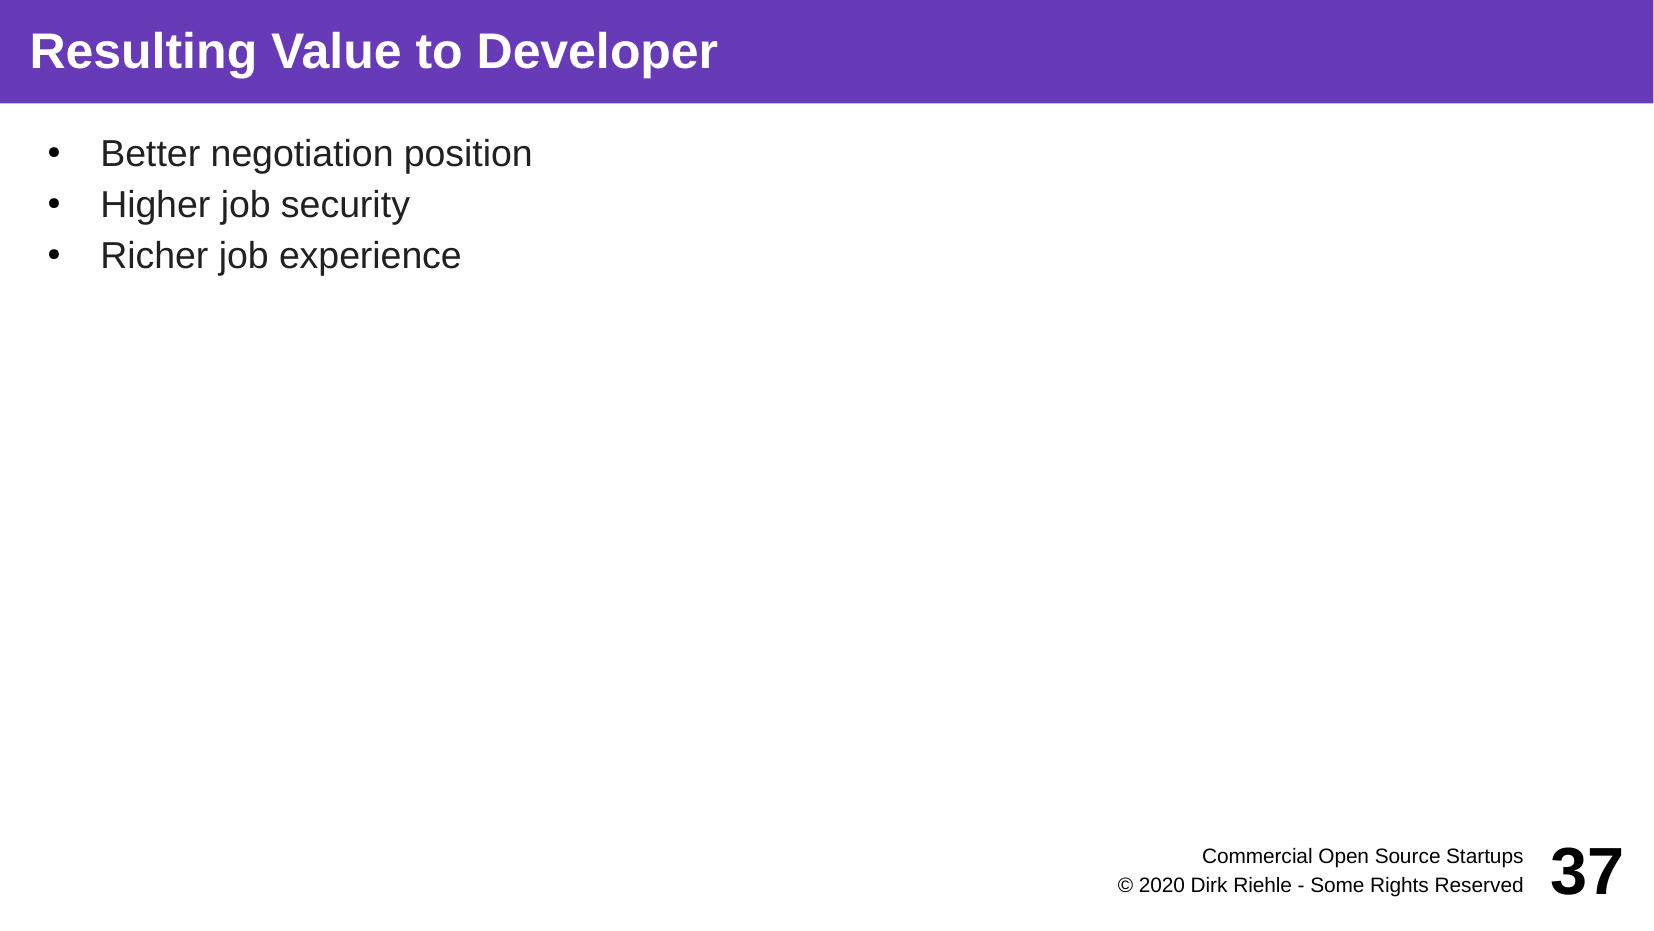

# Resulting Value to Developer
Better negotiation position
Higher job security
Richer job experience
Commercial Open Source Startups
37
© 2020 Dirk Riehle - Some Rights Reserved